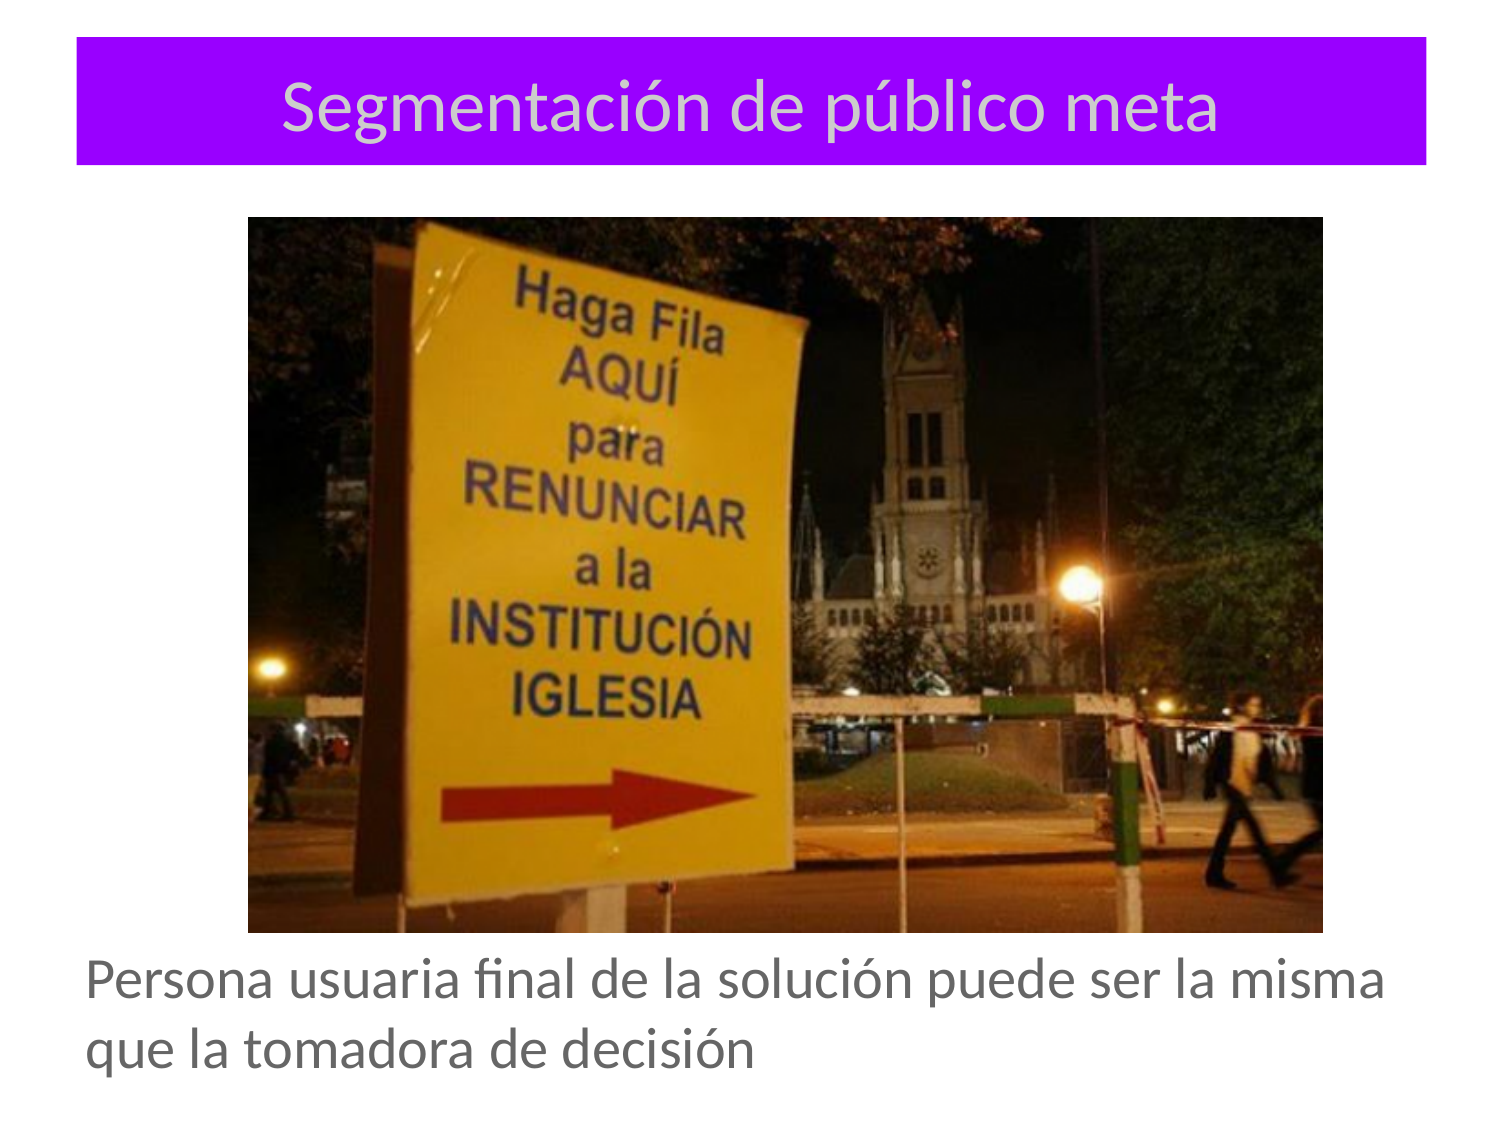

Segmentación de público meta
Persona usuaria final de la solución puede ser la misma que la tomadora de decisión